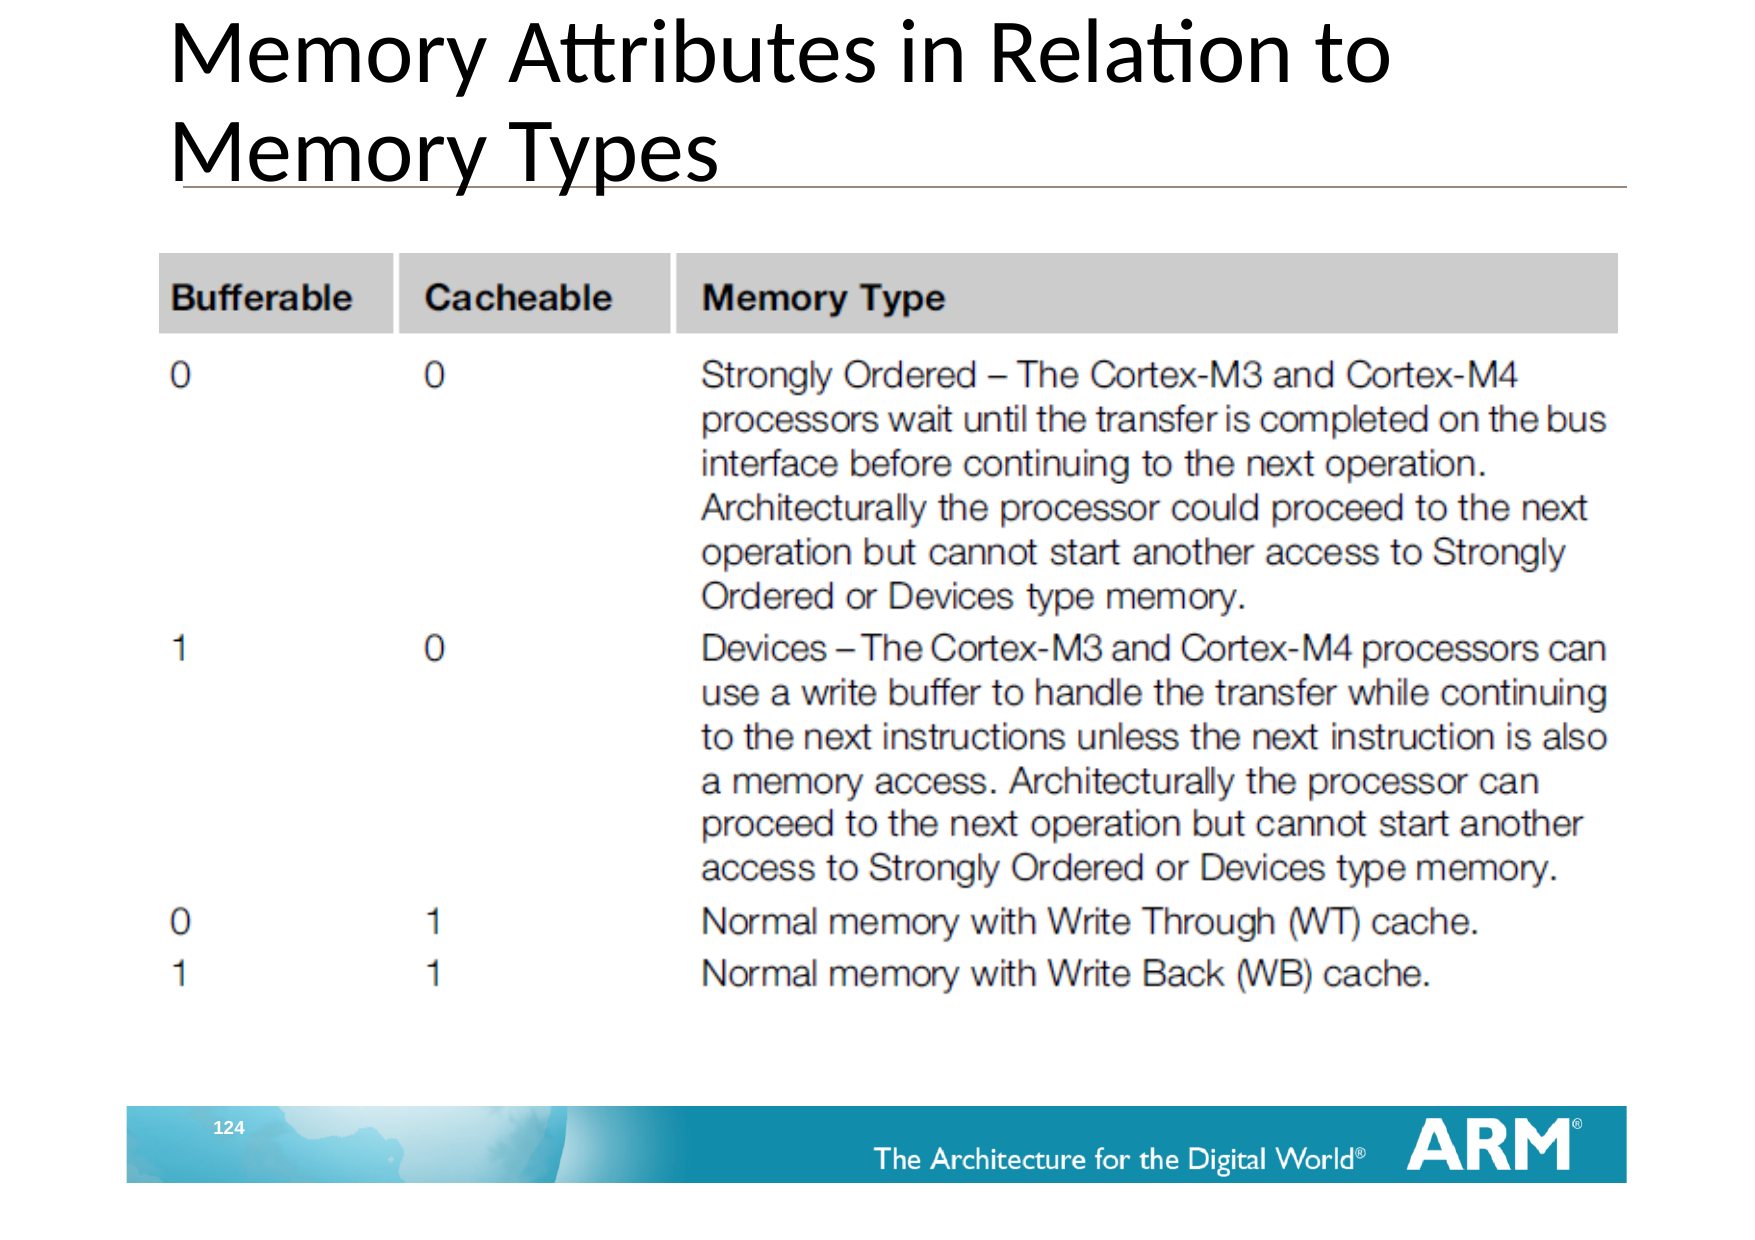

# Memory Attributes in Relation to Memory Types